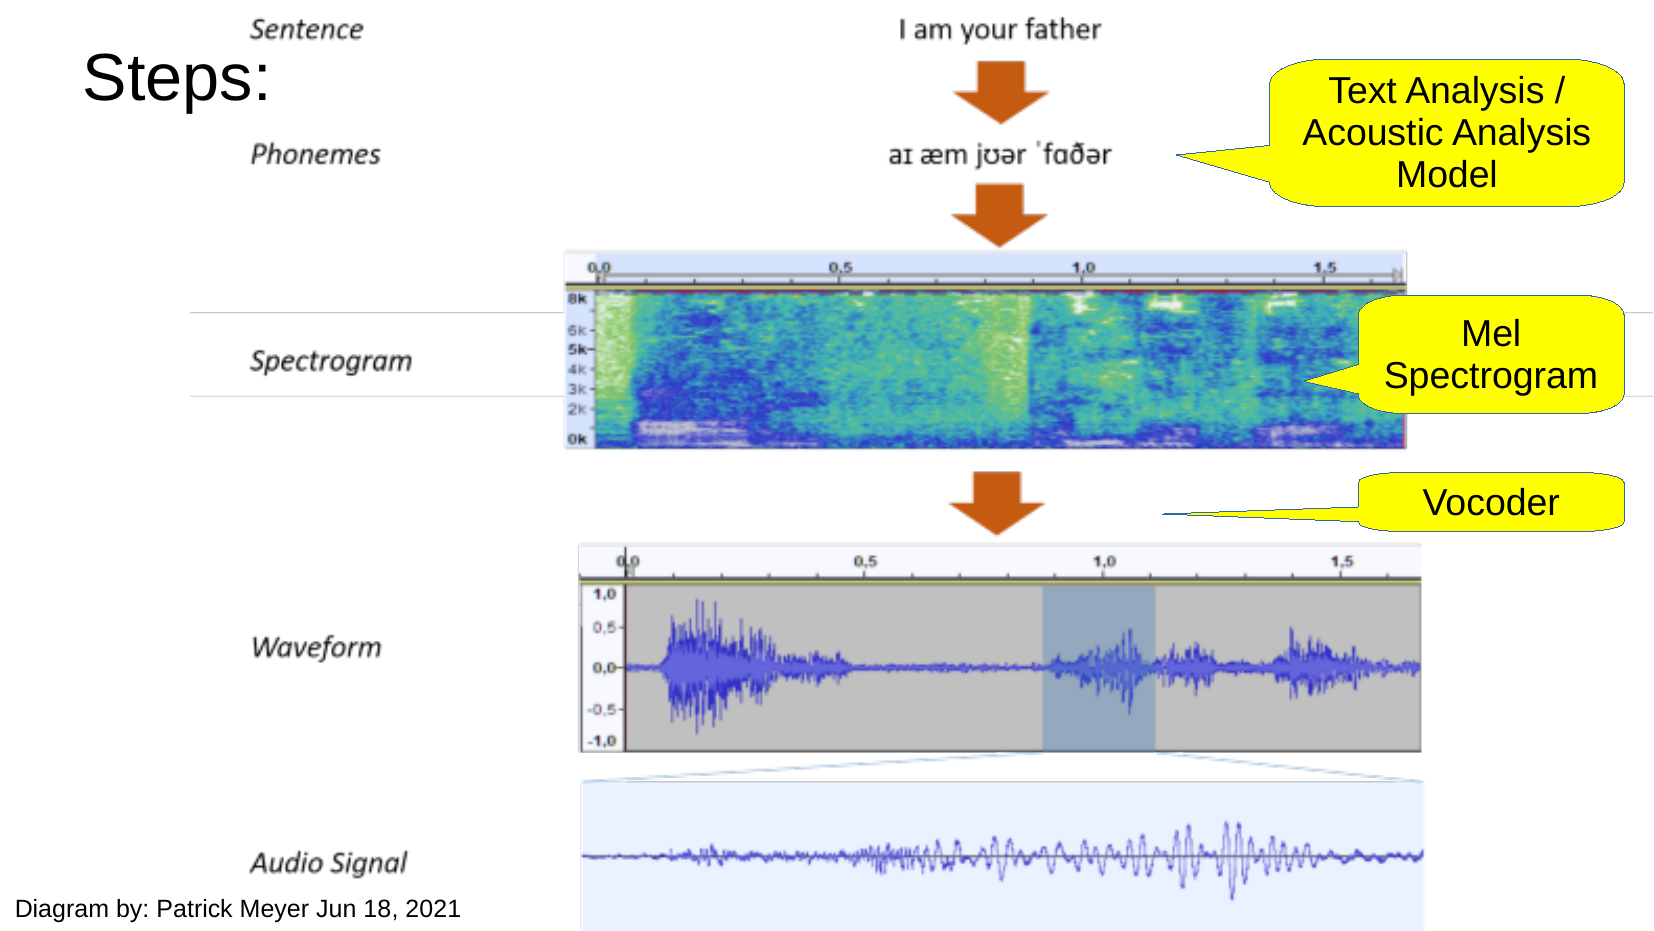

# Steps:
Text Analysis /
Acoustic Analysis Model
Mel
Spectrogram
Vocoder
Diagram by: Patrick Meyer Jun 18, 2021